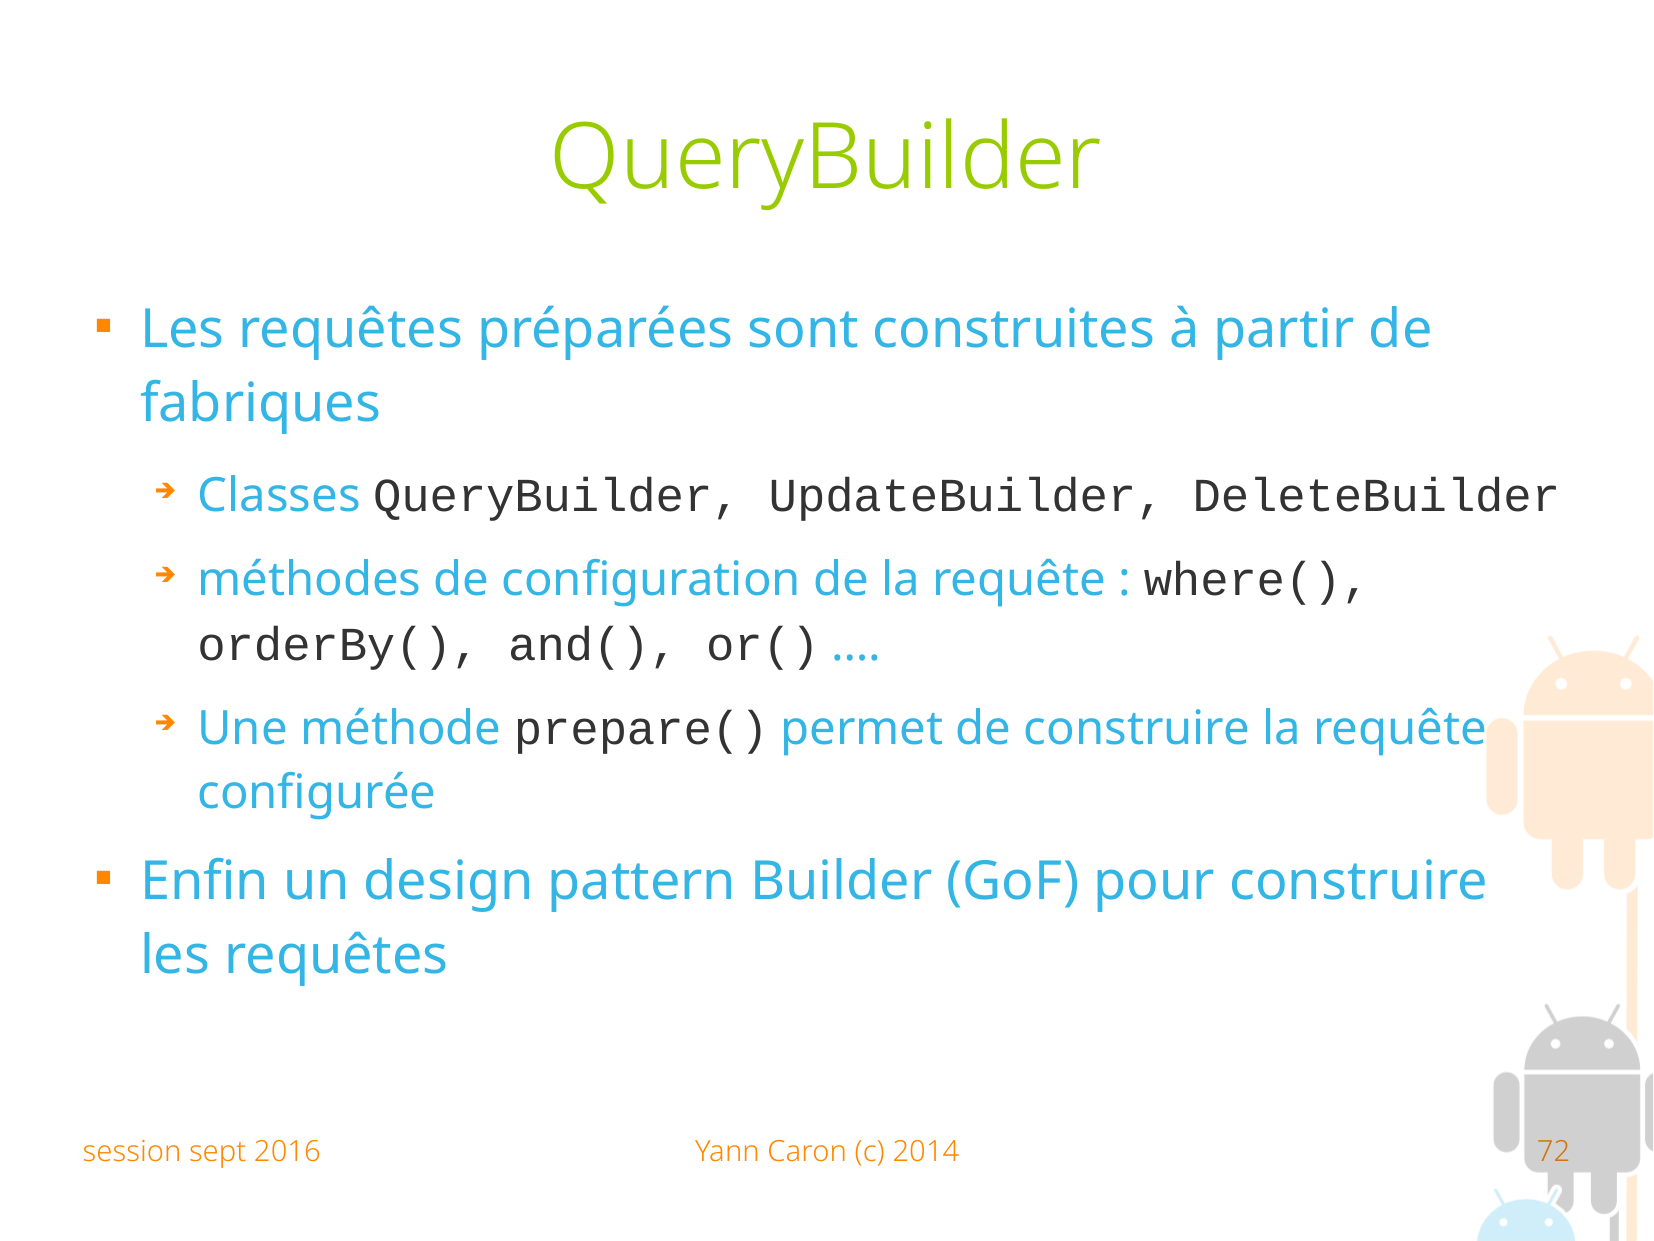

# QueryBuilder
Les requêtes préparées sont construites à partir de fabriques
Classes QueryBuilder, UpdateBuilder, DeleteBuilder
méthodes de configuration de la requête : where(), orderBy(), and(), or() ….
Une méthode prepare() permet de construire la requête configurée
Enfin un design pattern Builder (GoF) pour construire les requêtes
session sept 2016
Yann Caron (c) 2014
72